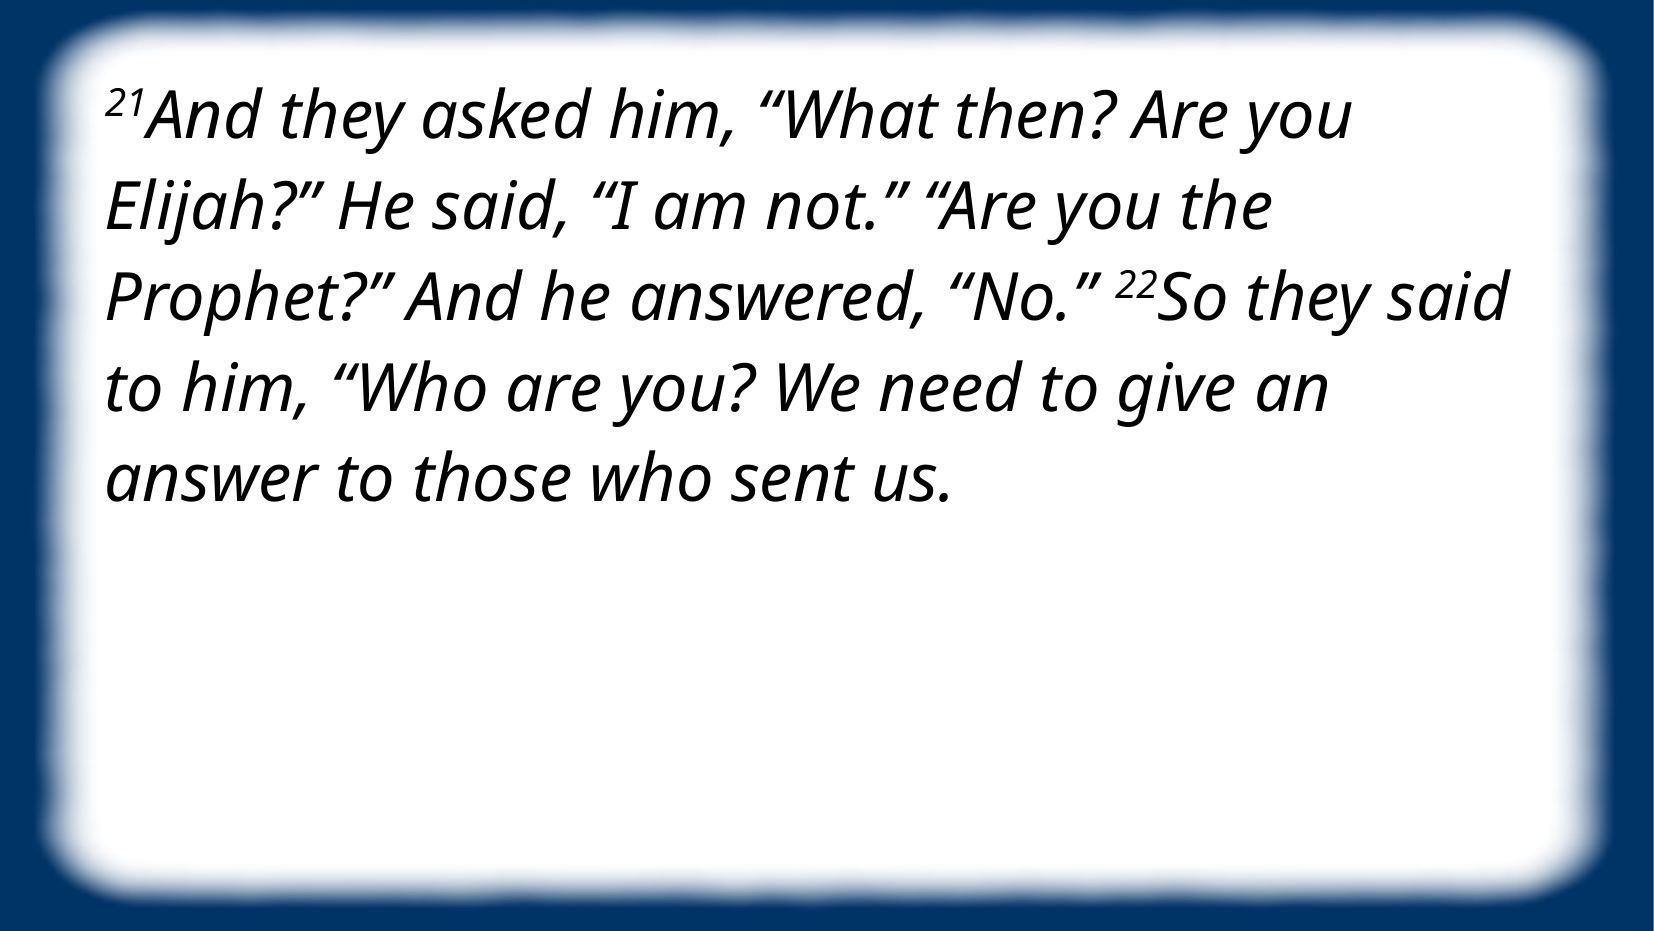

21And they asked him, “What then? Are you Elijah?” He said, “I am not.” “Are you the Prophet?” And he answered, “No.” 22So they said to him, “Who are you? We need to give an answer to those who sent us.